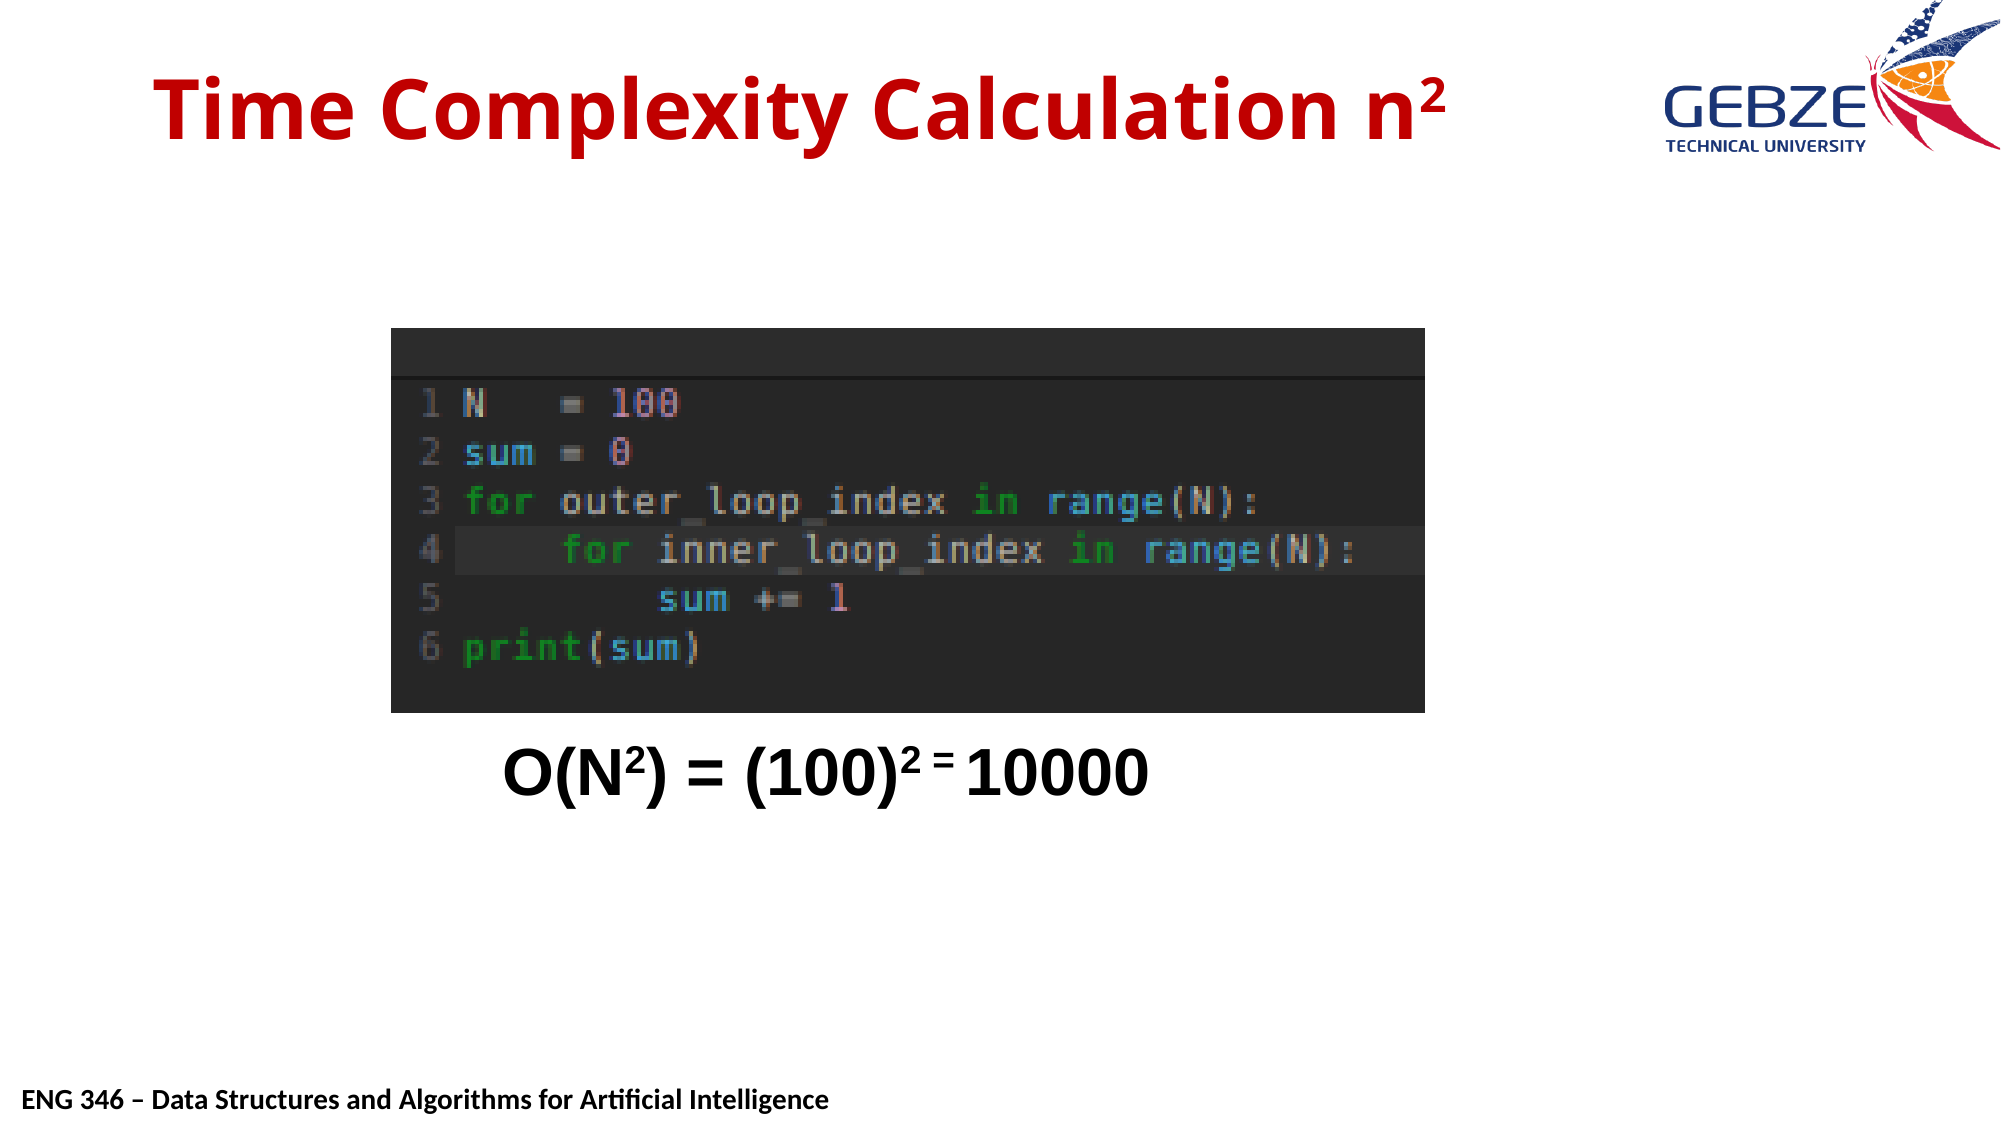

# Time Complexity Calculation n2
O(N2) = (100)2 = 10000